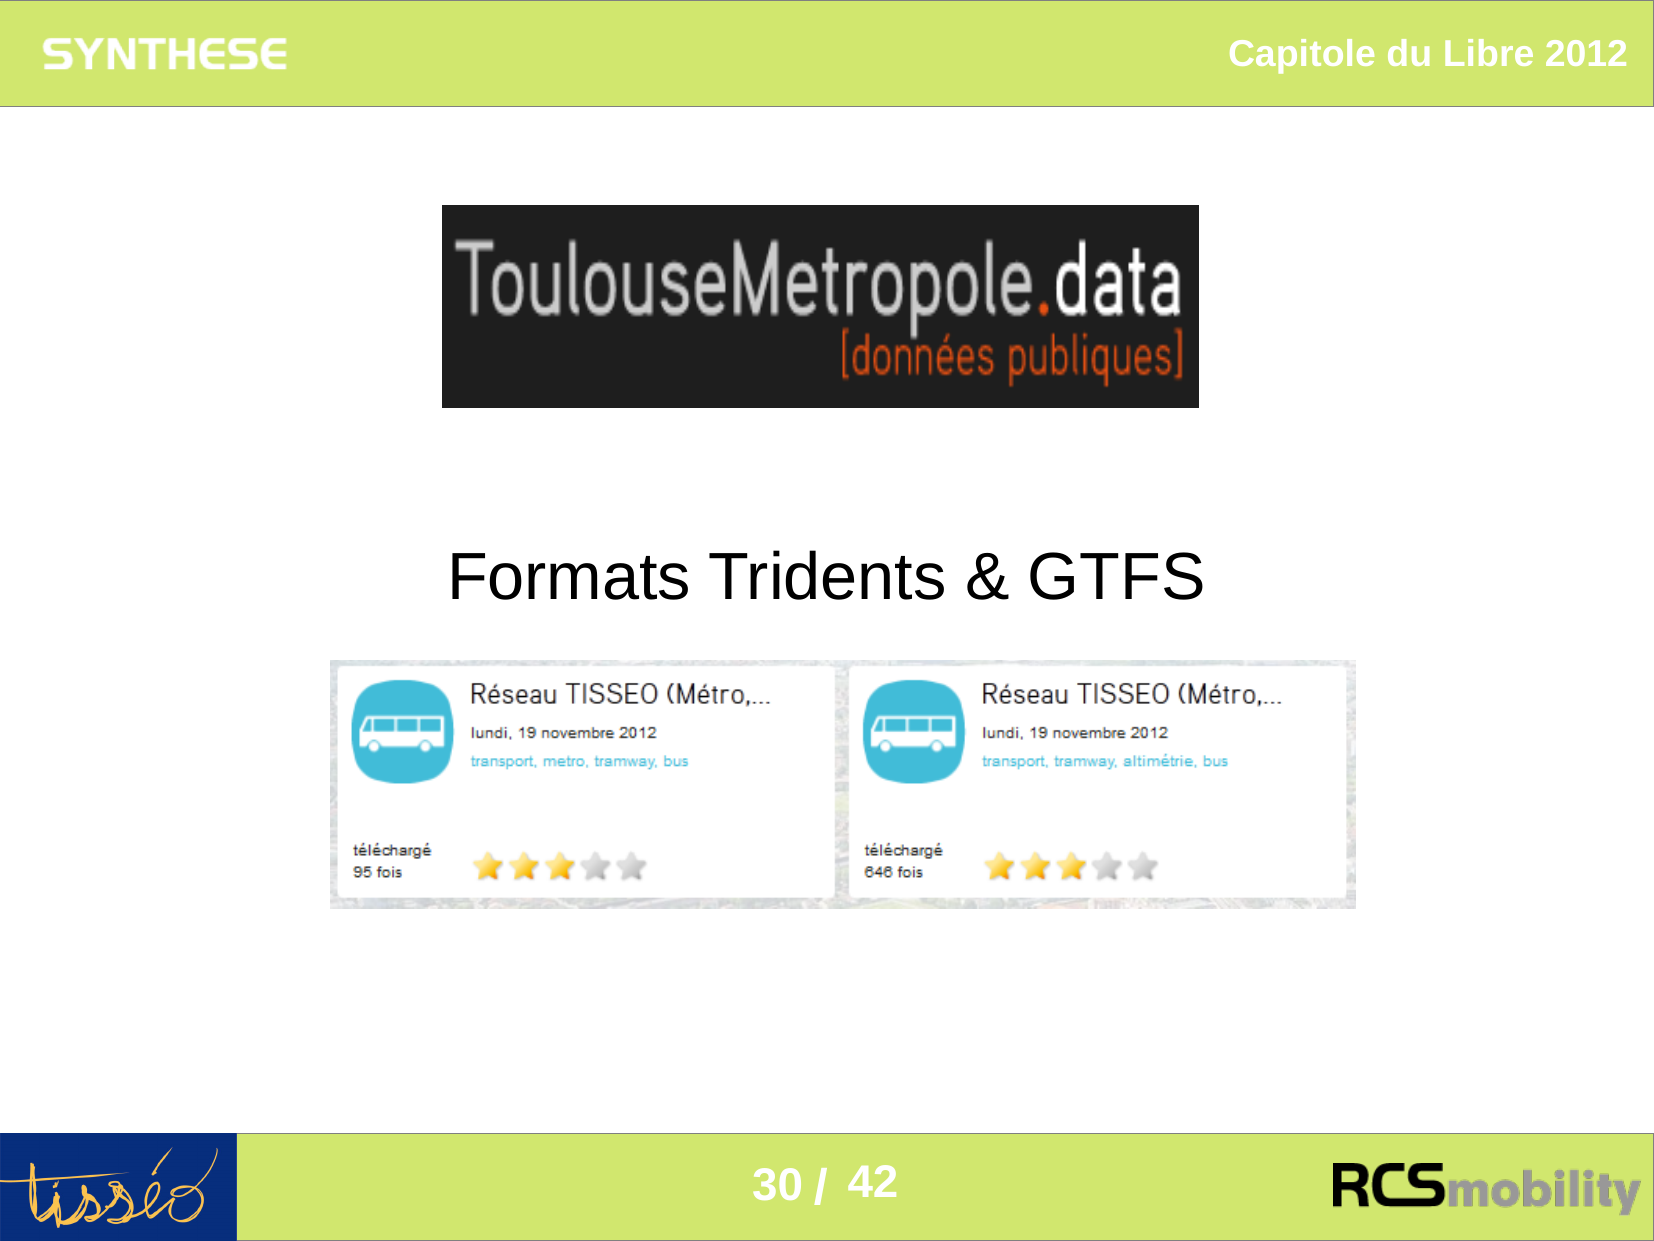

Capitole du Libre 2012
# Formats Tridents & GTFS
30
/
42